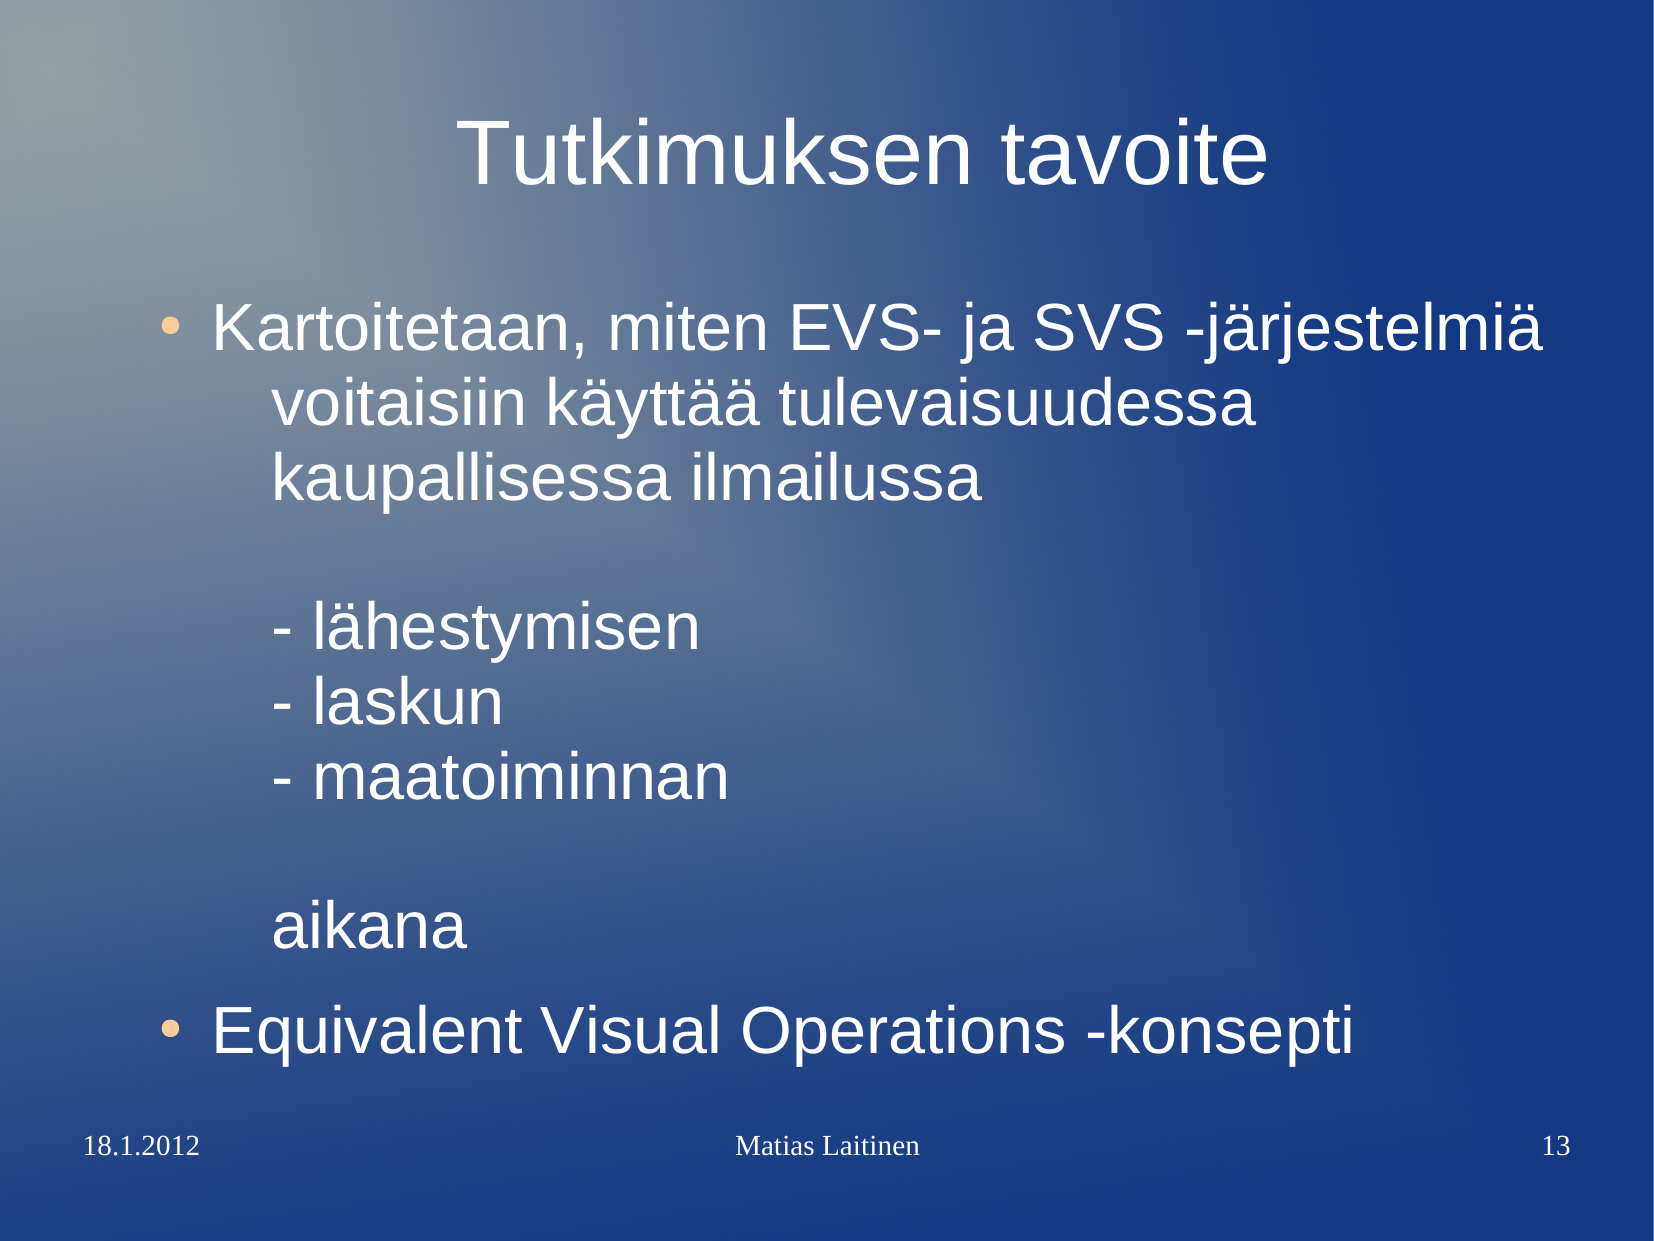

# Tutkimuksen tavoite
Kartoitetaan, miten EVS- ja SVS -järjestelmiä voitaisiin käyttää tulevaisuudessa kaupallisessa ilmailussa
- lähestymisen
- laskun
- maatoiminnan
aikana
Equivalent Visual Operations -konsepti
18.1.2012
Matias Laitinen
13